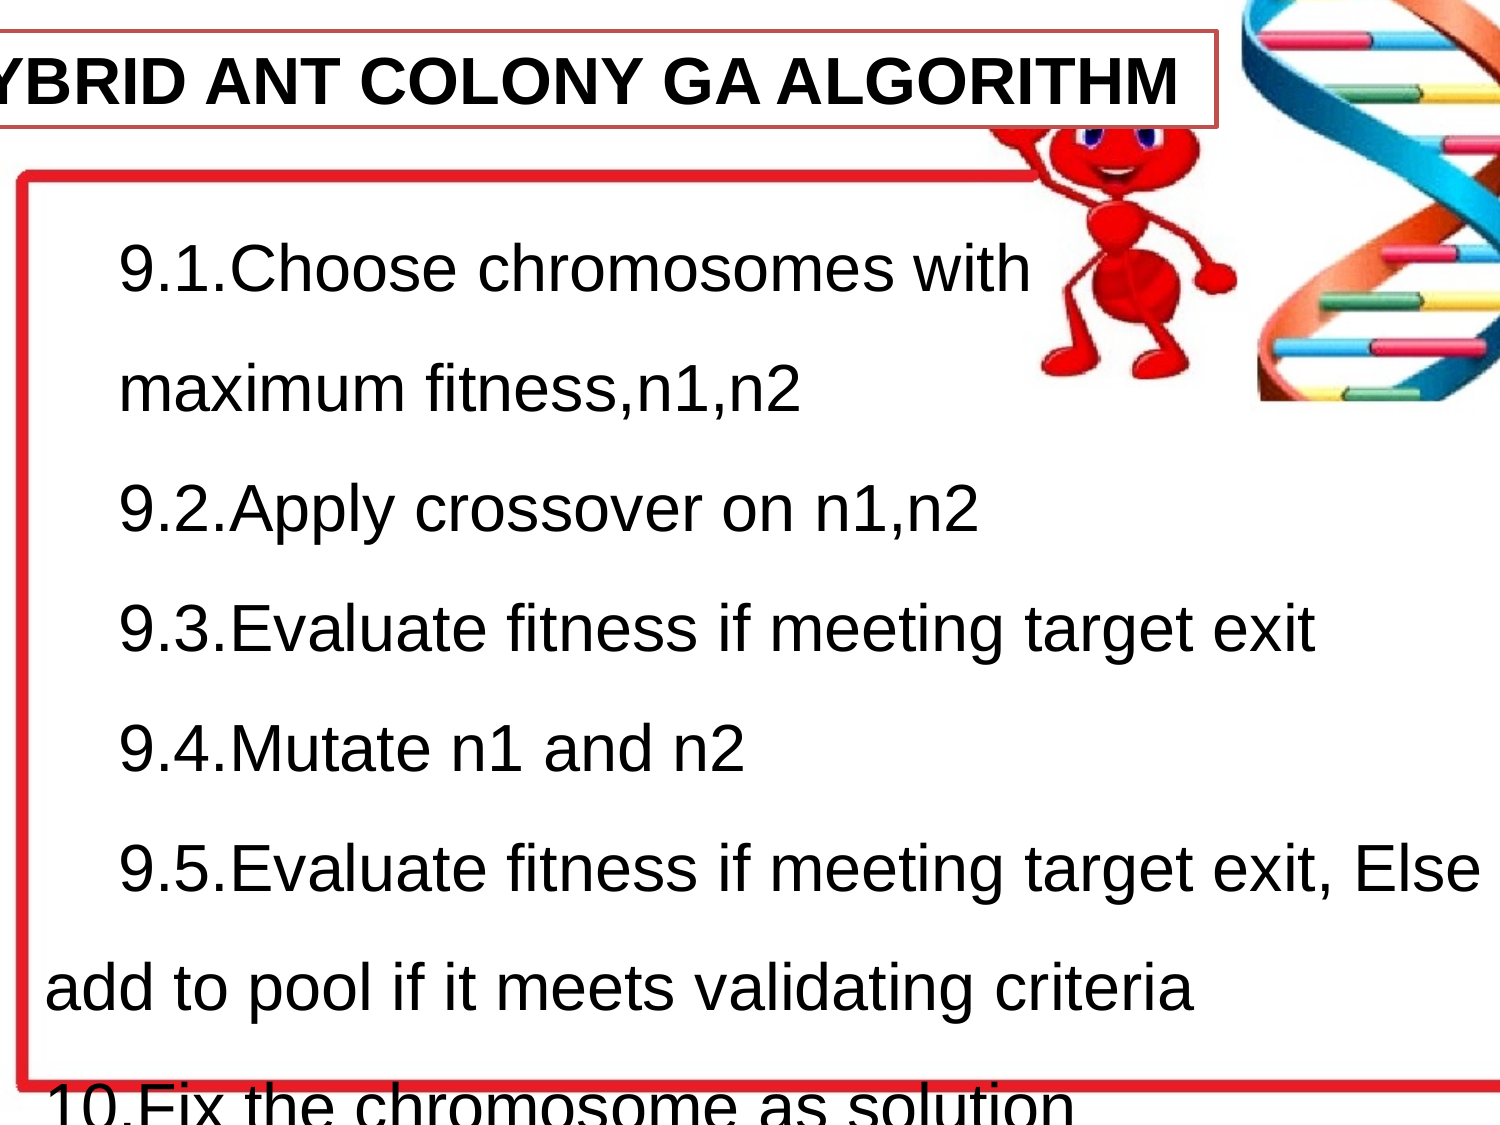

HYBRID ANT COLONY GA ALGORITHM
	9.1.Choose chromosomes with
	maximum fitness,n1,n2
	9.2.Apply crossover on n1,n2
	9.3.Evaluate fitness if meeting target exit
	9.4.Mutate n1 and n2
	9.5.Evaluate fitness if meeting target exit, Else 	add to pool if it meets validating criteria
10.Fix the chromosome as solution
#